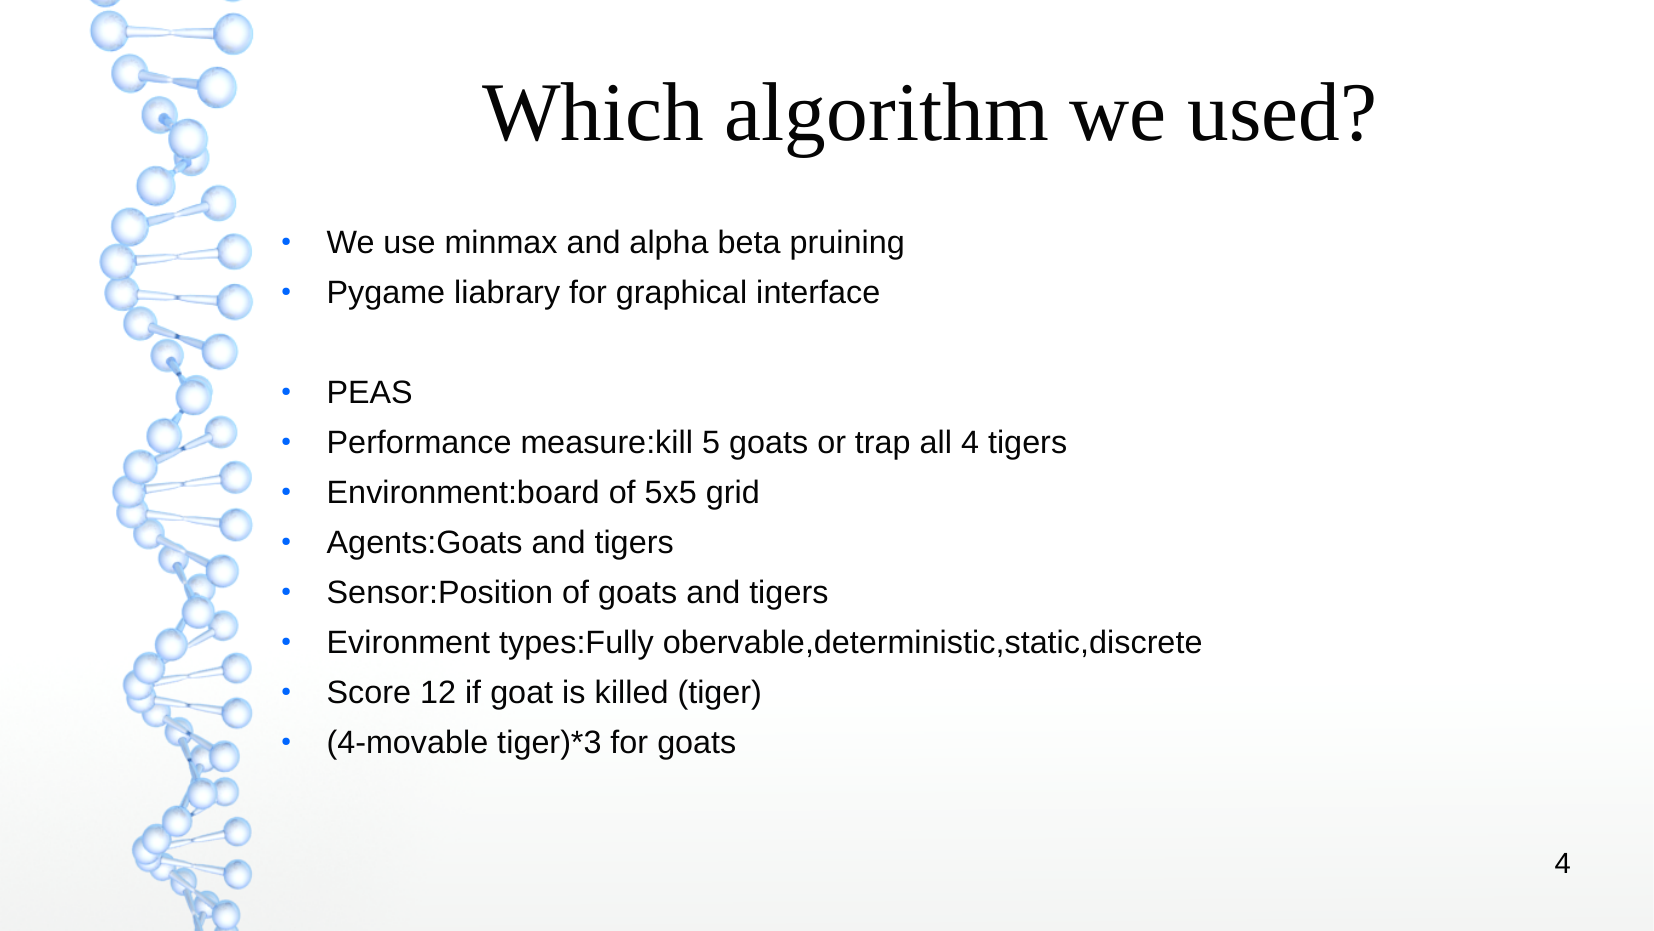

# Which algorithm we used?
We use minmax and alpha beta pruining
Pygame liabrary for graphical interface
PEAS
Performance measure:kill 5 goats or trap all 4 tigers
Environment:board of 5x5 grid
Agents:Goats and tigers
Sensor:Position of goats and tigers
Evironment types:Fully obervable,deterministic,static,discrete
Score 12 if goat is killed (tiger)
(4-movable tiger)*3 for goats
4